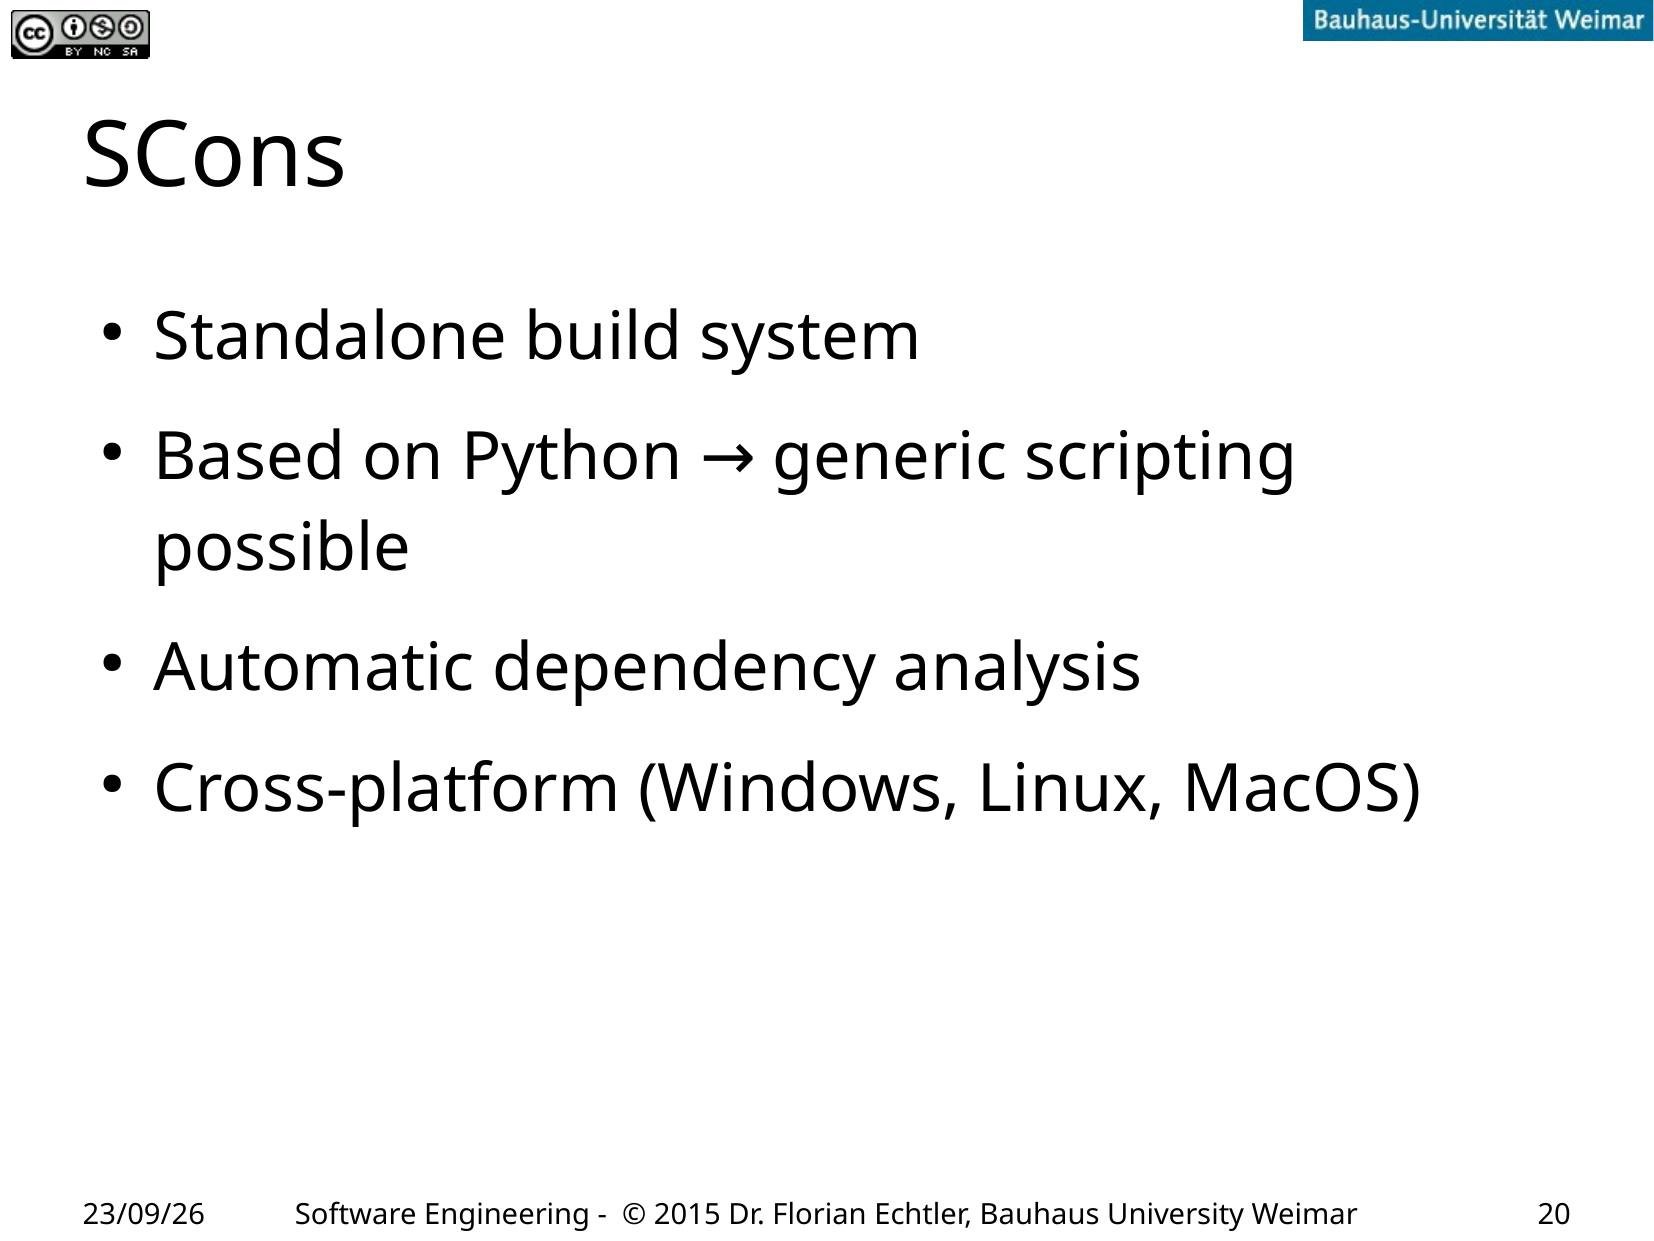

# SCons
Standalone build system
Based on Python → generic scripting possible
Automatic dependency analysis
Cross-platform (Windows, Linux, MacOS)
Software Engineering - © 2015 Dr. Florian Echtler, Bauhaus University Weimar
20